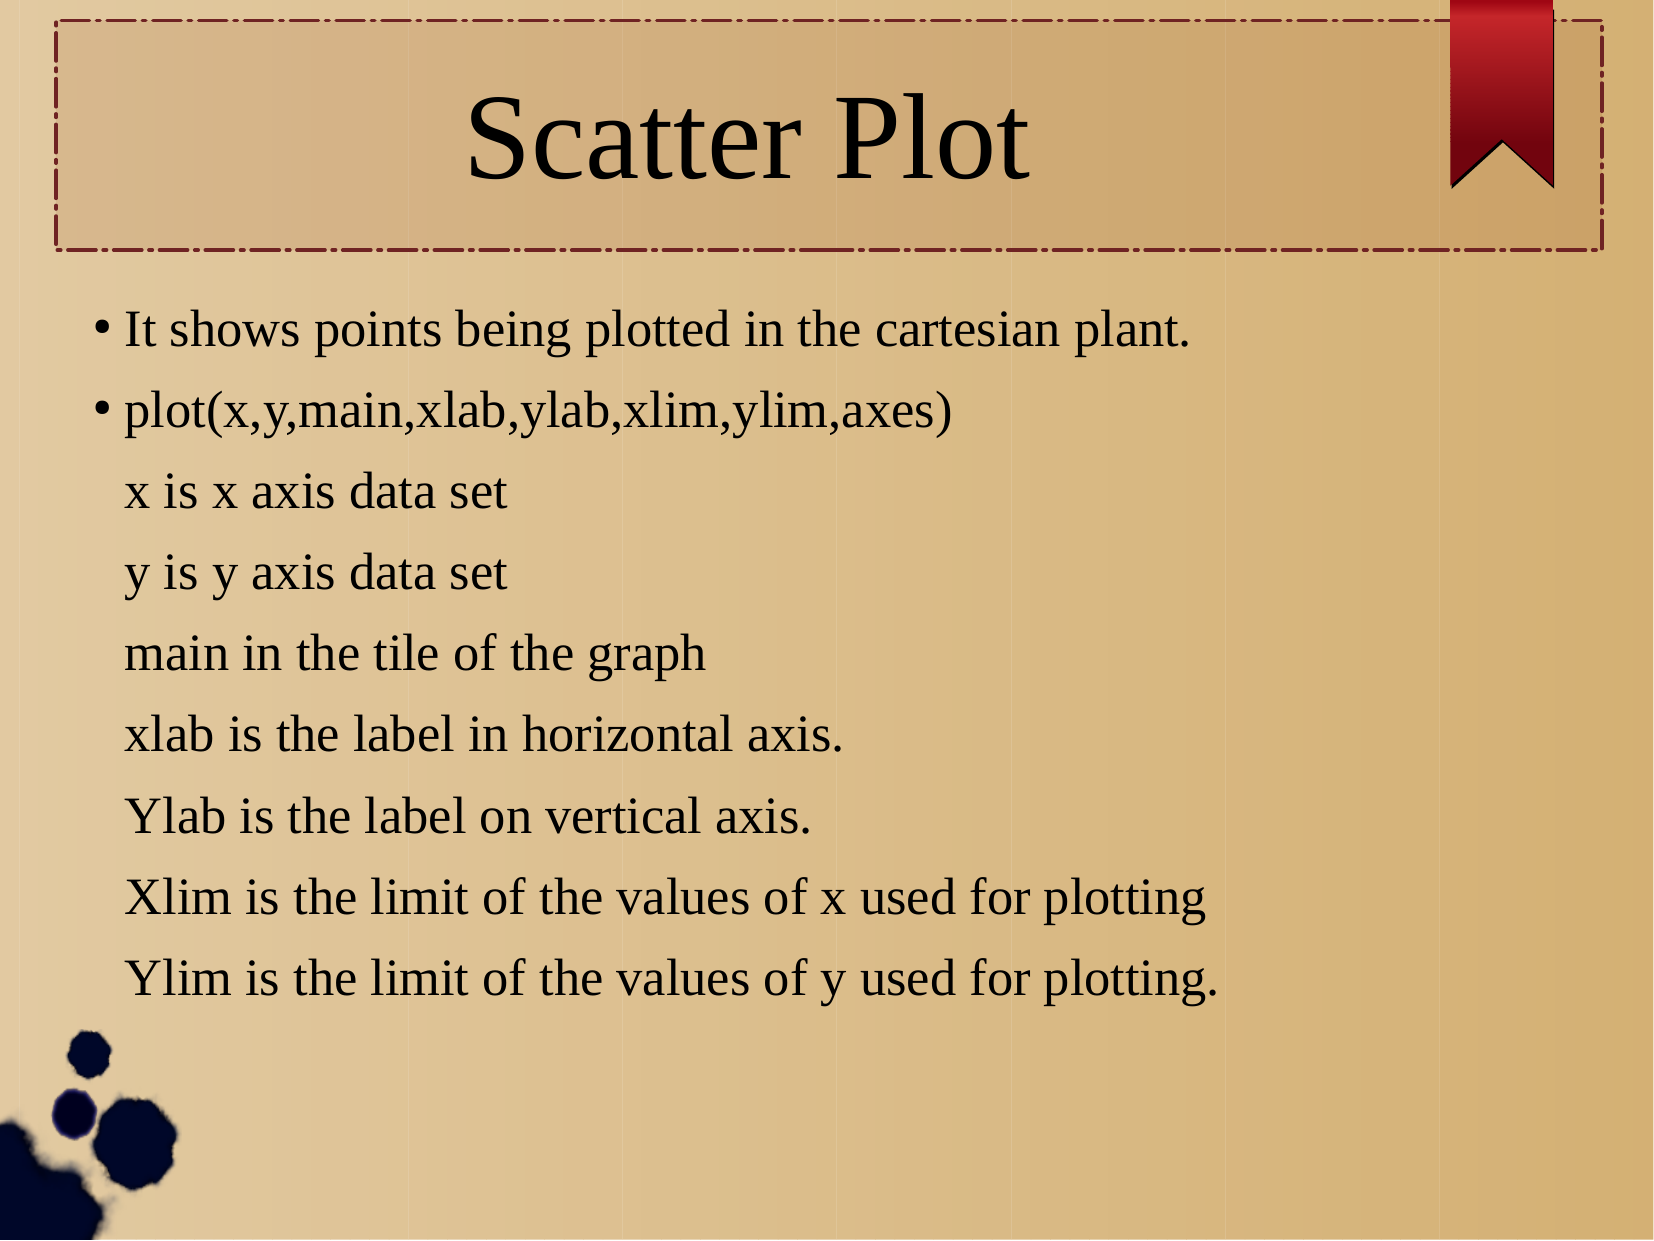

# Scatter Plot
It shows points being plotted in the cartesian plant.
plot(x,y,main,xlab,ylab,xlim,ylim,axes)
x is x axis data set
y is y axis data set
main in the tile of the graph
xlab is the label in horizontal axis.
Ylab is the label on vertical axis.
Xlim is the limit of the values of x used for plotting
Ylim is the limit of the values of y used for plotting.